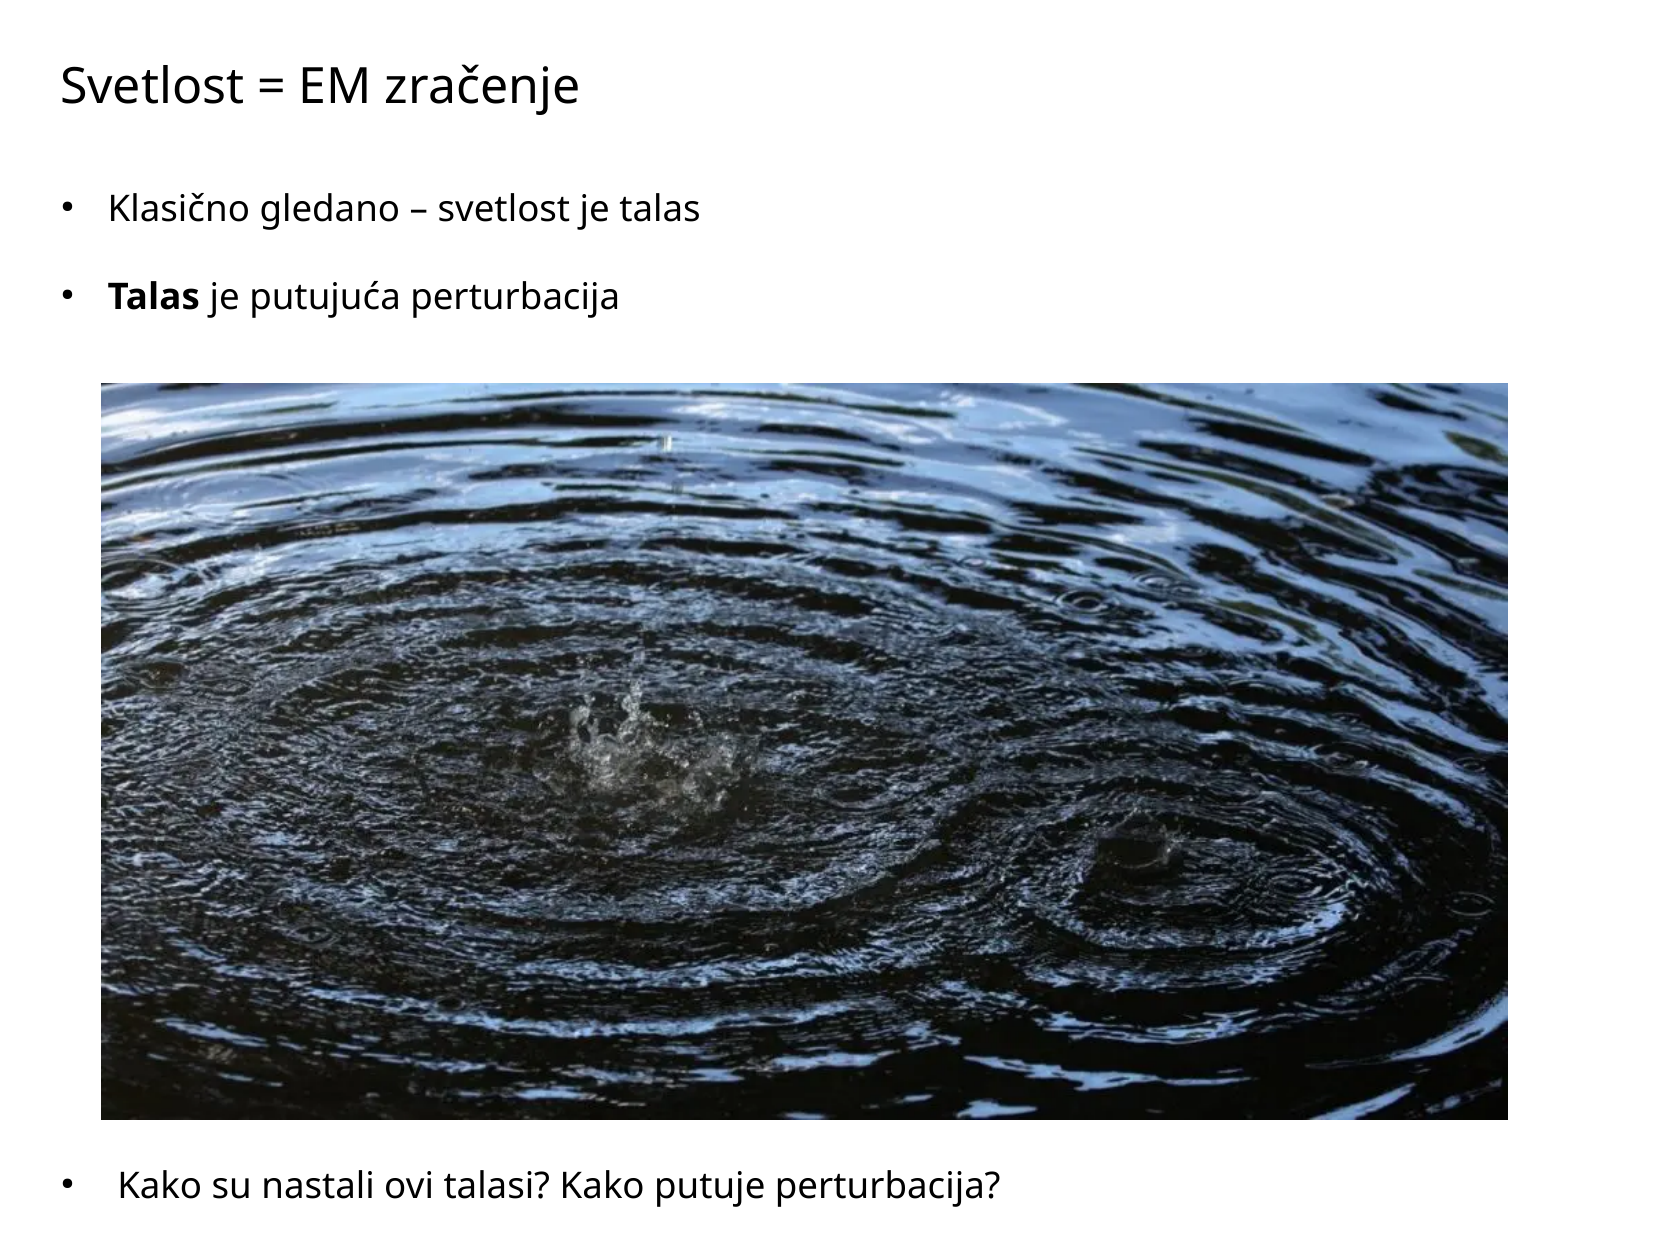

# Svetlost = EM zračenje
Klasično gledano – svetlost je talas
Talas je putujuća perturbacija
 Kako su nastali ovi talasi? Kako putuje perturbacija?